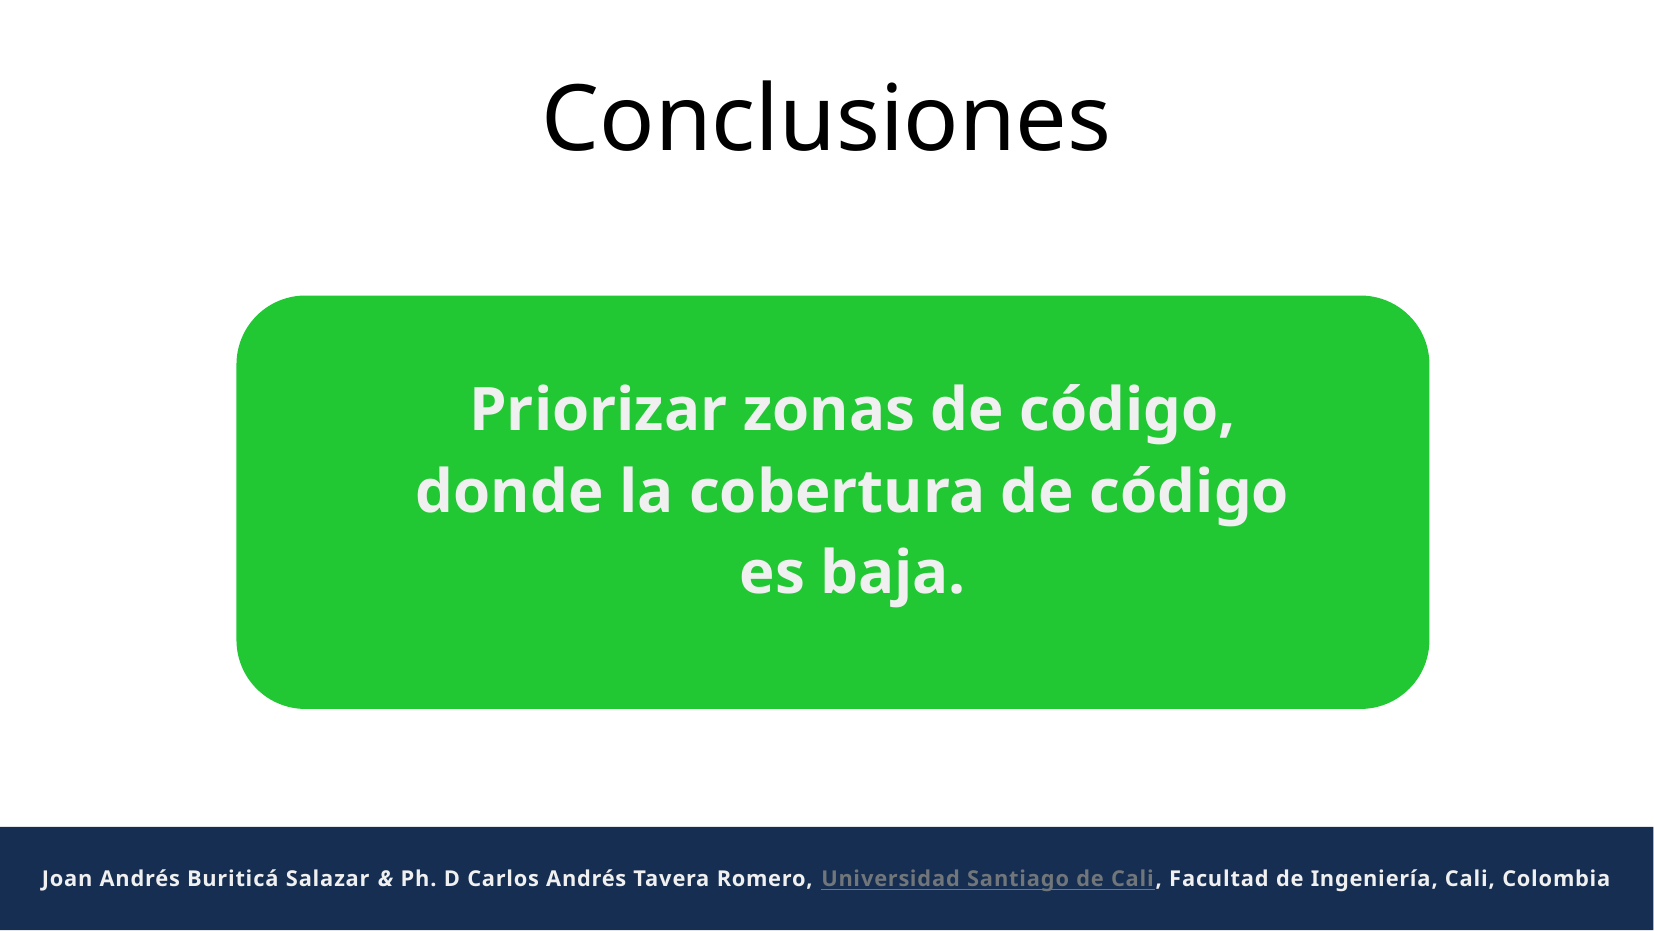

Conclusiones
# Priorizar zonas de código, donde la cobertura de código es baja.